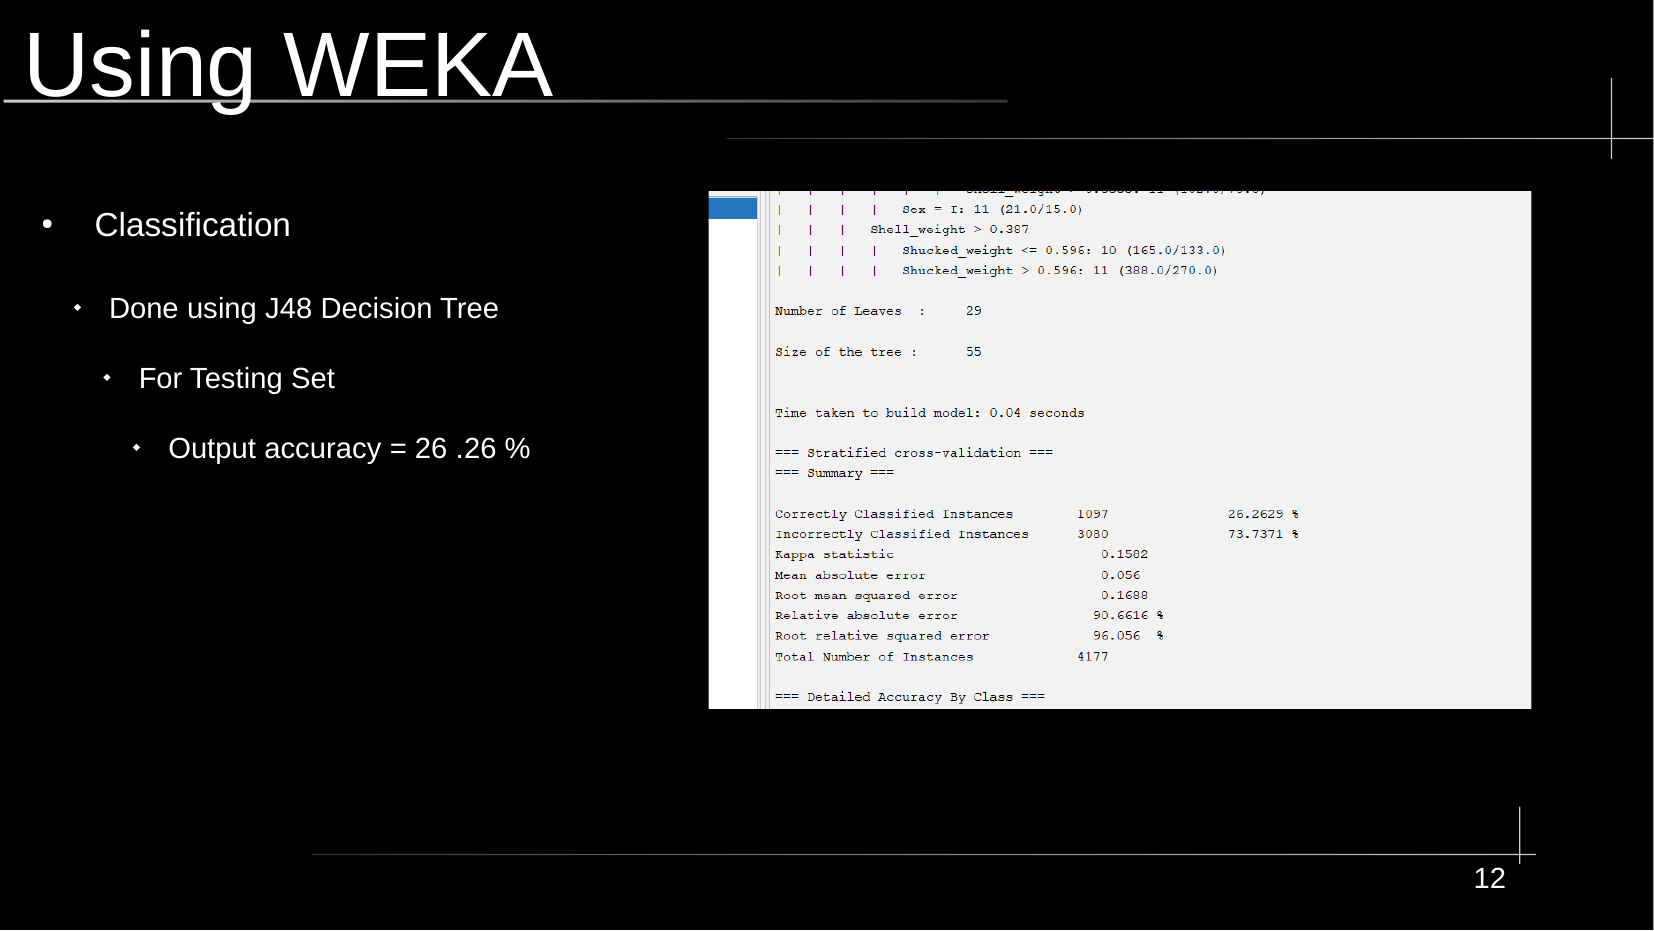

# Using WEKA
Classification
Done using J48 Decision Tree
For Testing Set
Output accuracy = 26 .26 %
12